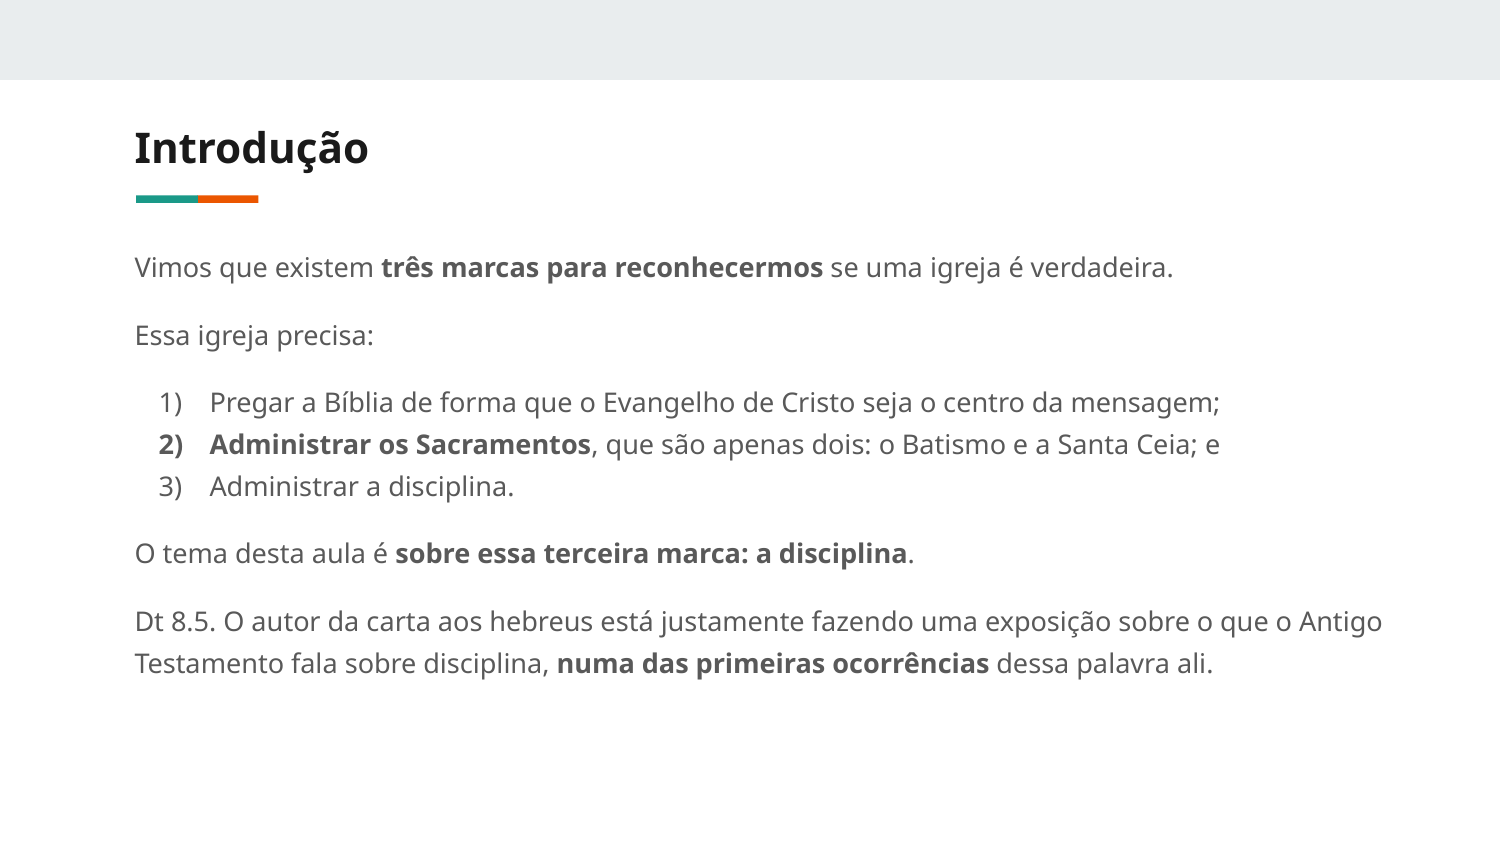

# Introdução
Vimos que existem três marcas para reconhecermos se uma igreja é verdadeira.
Essa igreja precisa:
Pregar a Bíblia de forma que o Evangelho de Cristo seja o centro da mensagem;
Administrar os Sacramentos, que são apenas dois: o Batismo e a Santa Ceia; e
Administrar a disciplina.
O tema desta aula é sobre essa terceira marca: a disciplina.
Dt 8.5. O autor da carta aos hebreus está justamente fazendo uma exposição sobre o que o Antigo Testamento fala sobre disciplina, numa das primeiras ocorrências dessa palavra ali.